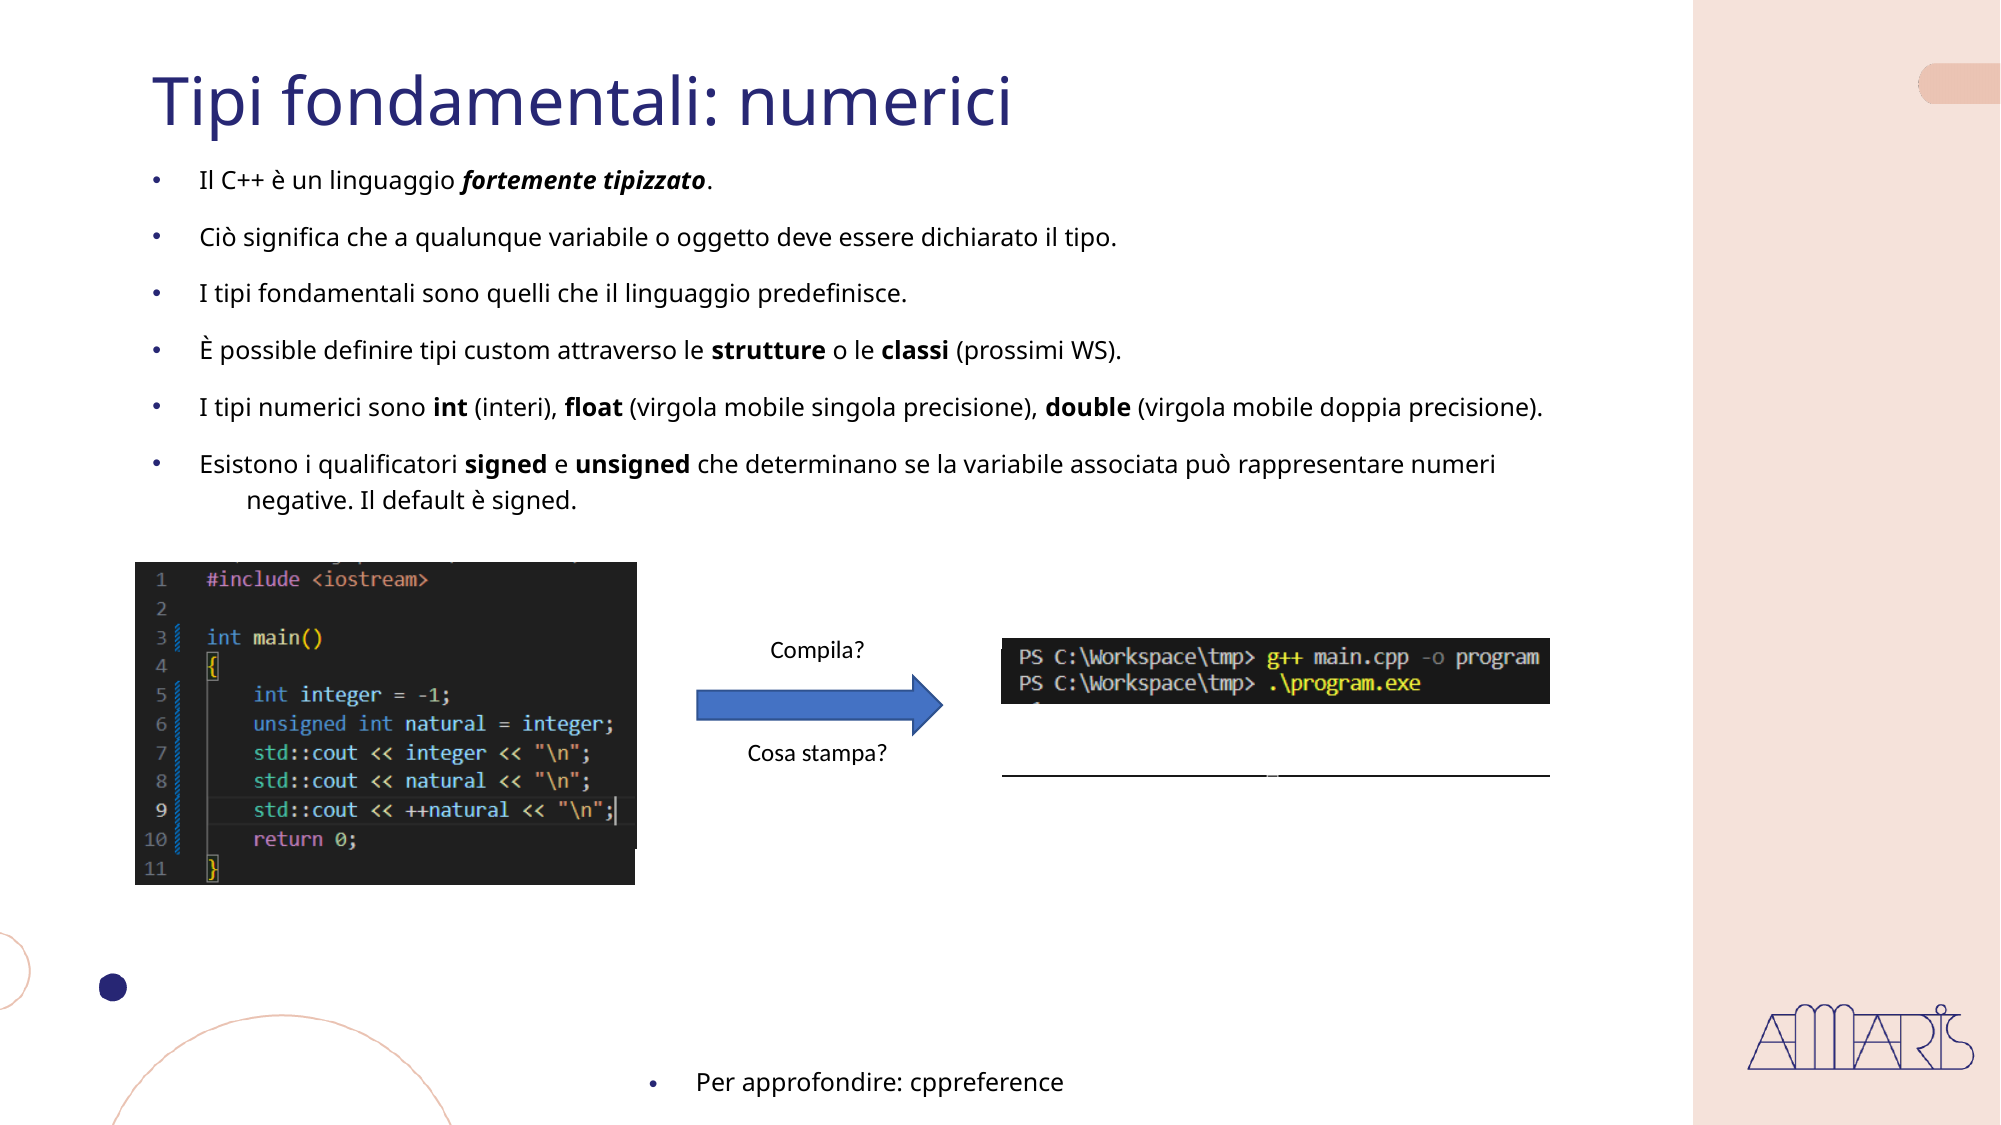

# Tipi fondamentali: numerici
Il C++ è un linguaggio fortemente tipizzato.
Ciò significa che a qualunque variabile o oggetto deve essere dichiarato il tipo.
I tipi fondamentali sono quelli che il linguaggio predefinisce.
È possible definire tipi custom attraverso le strutture o le classi (prossimi WS).
I tipi numerici sono int (interi), float (virgola mobile singola precisione), double (virgola mobile doppia precisione).
Esistono i qualificatori signed e unsigned che determinano se la variabile associata può rappresentare numeri negative. Il default è signed.
Compila?
Cosa stampa?
Per approfondire: cppreference